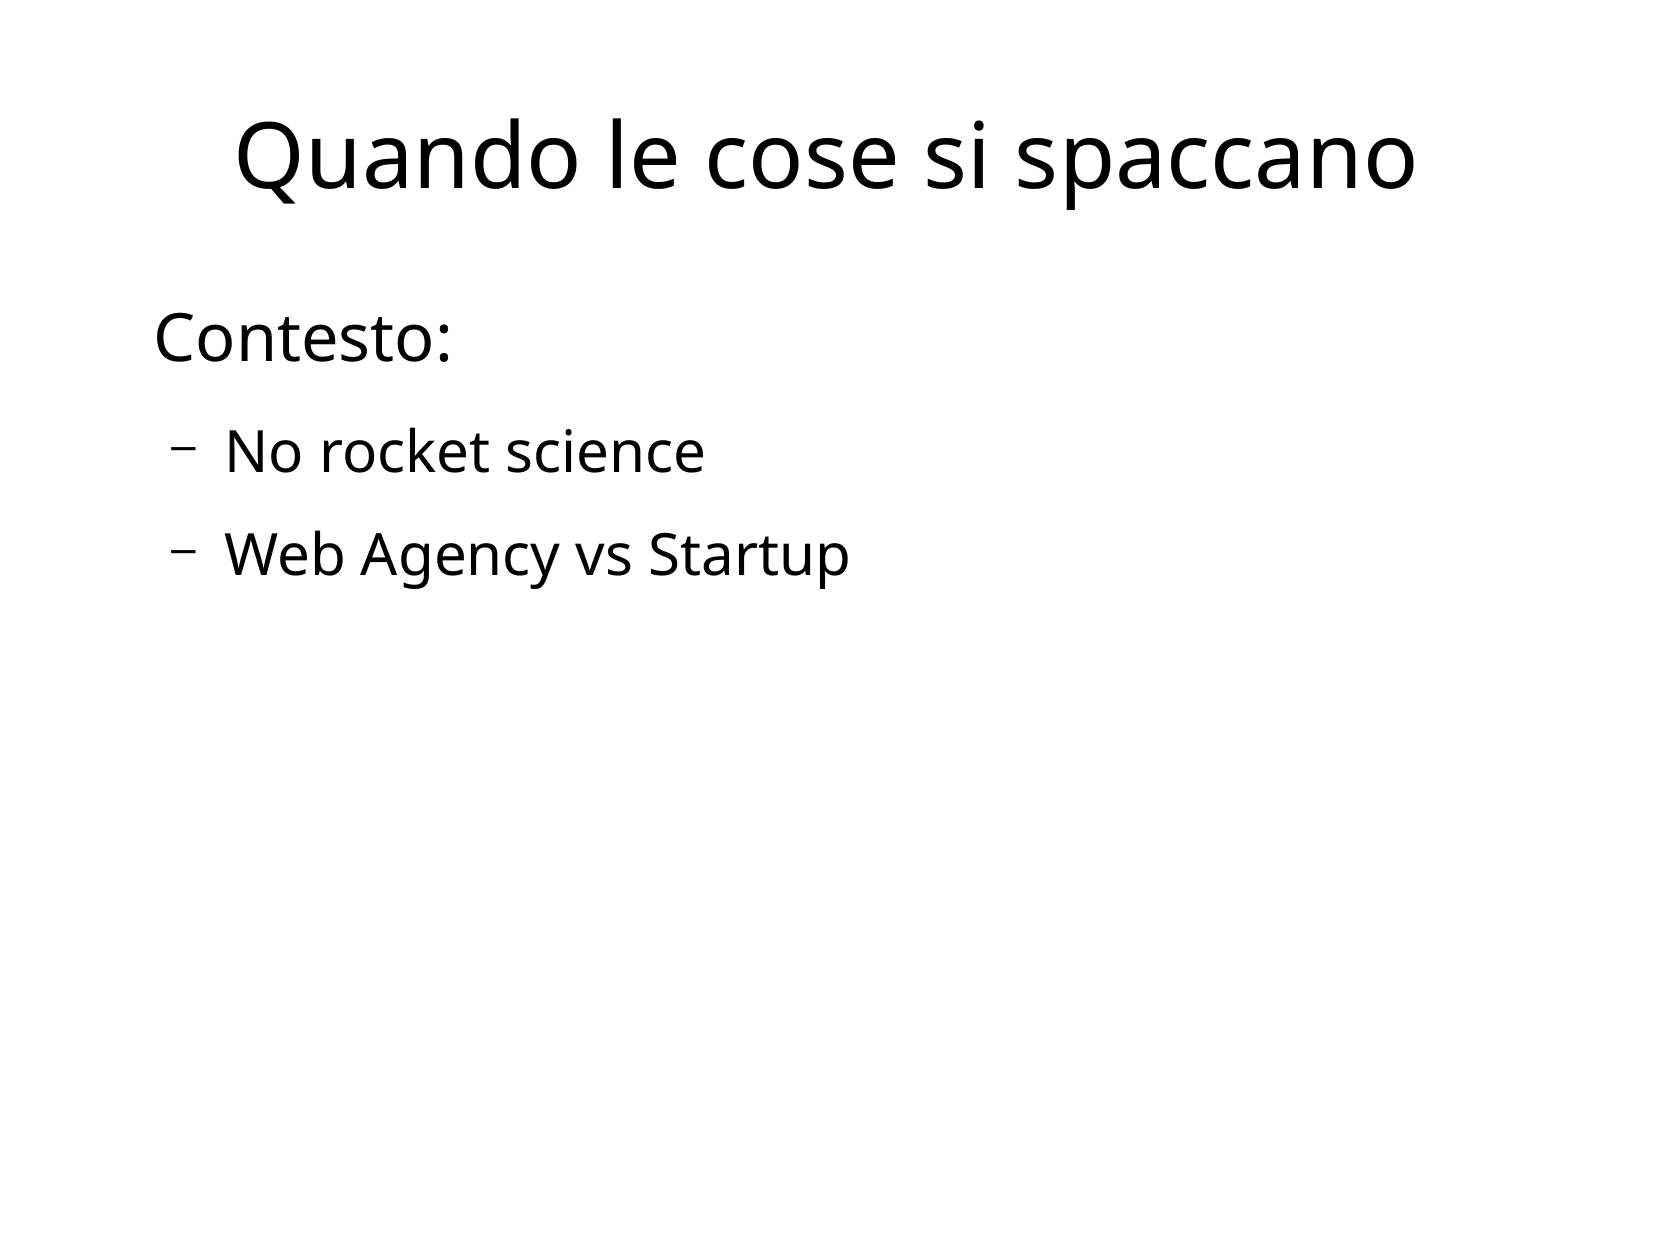

# Quando le cose si spaccano
Contesto:
No rocket science
Web Agency vs Startup